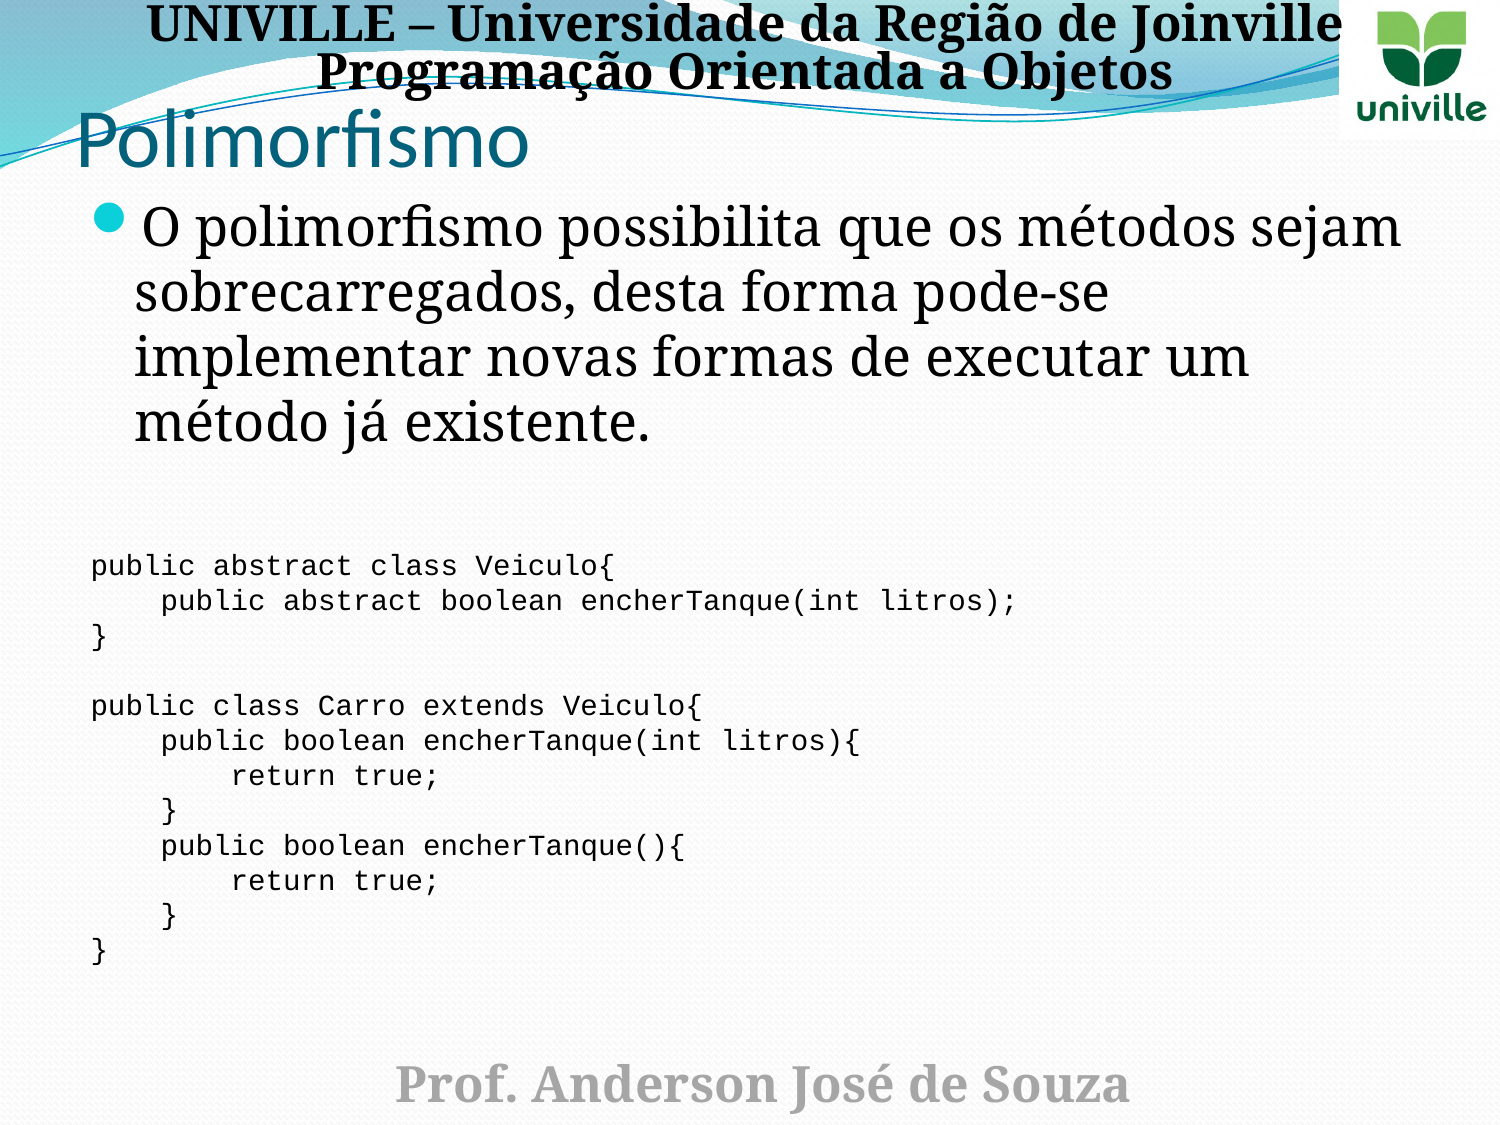

UNIVILLE – Universidade da Região de Joinville
Programação Orientada a Objetos
# Polimorfismo
O polimorfismo possibilita que os métodos sejam sobrecarregados, desta forma pode-se implementar novas formas de executar um método já existente.
public abstract class Veiculo{
 public abstract boolean encherTanque(int litros);
}
public class Carro extends Veiculo{
 public boolean encherTanque(int litros){
 return true;
 }
 public boolean encherTanque(){
 return true;
 }
}
Prof. Anderson José de Souza